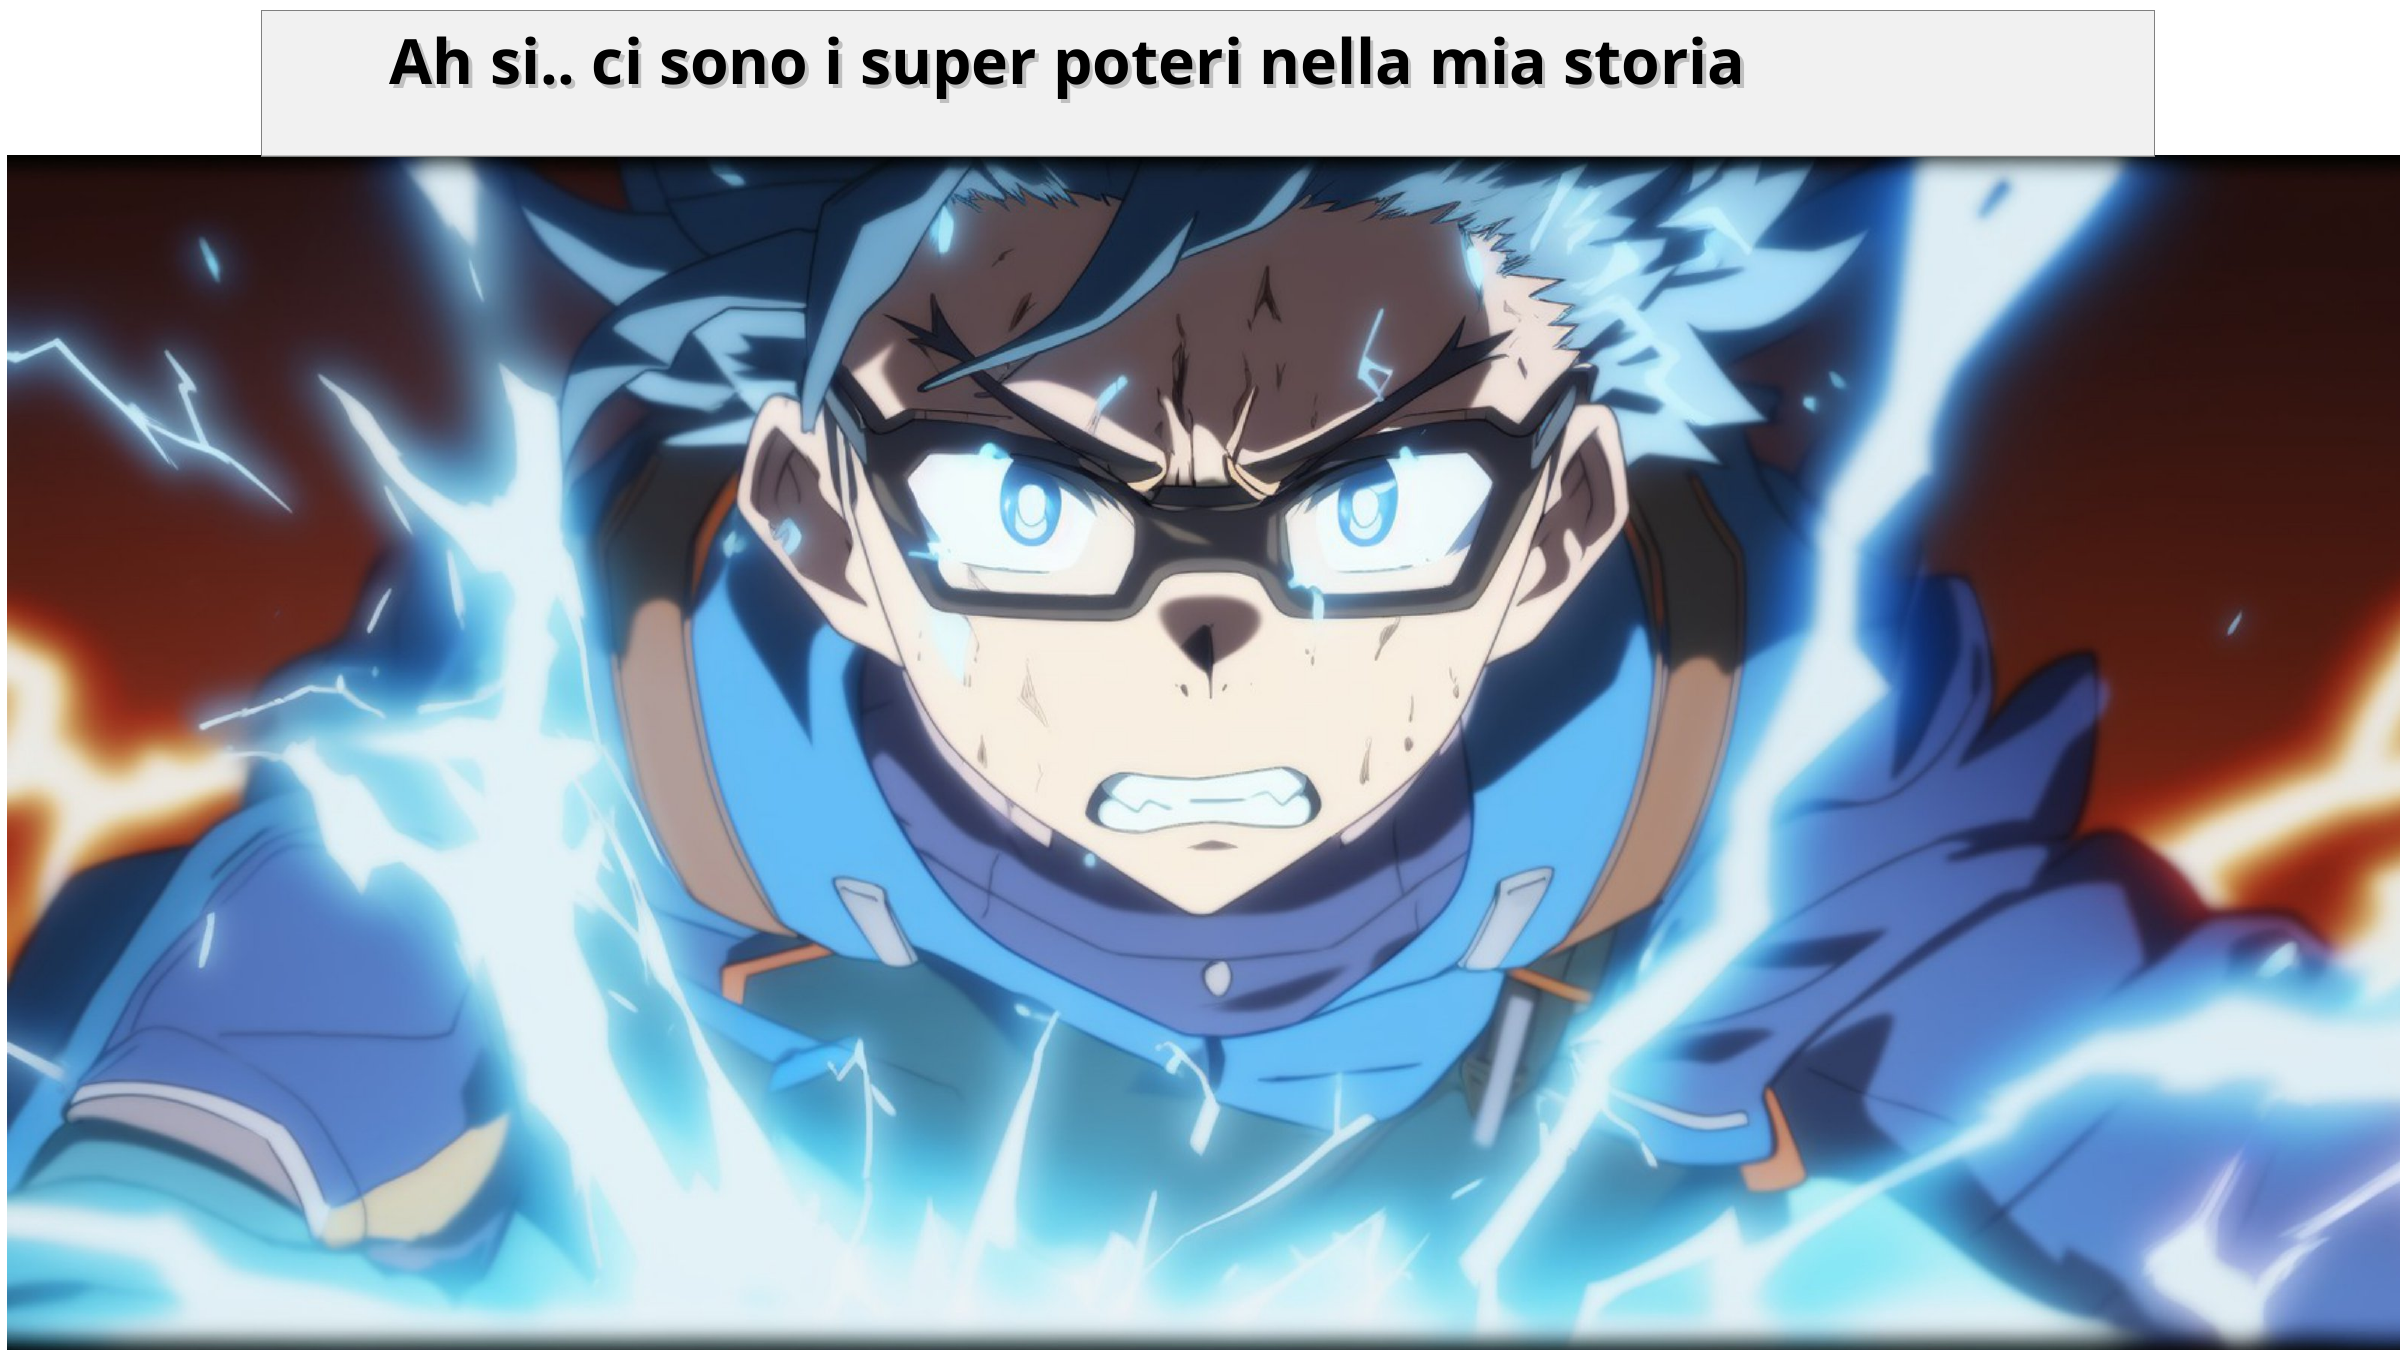

Ah si.. ci sono i super poteri nella mia storia